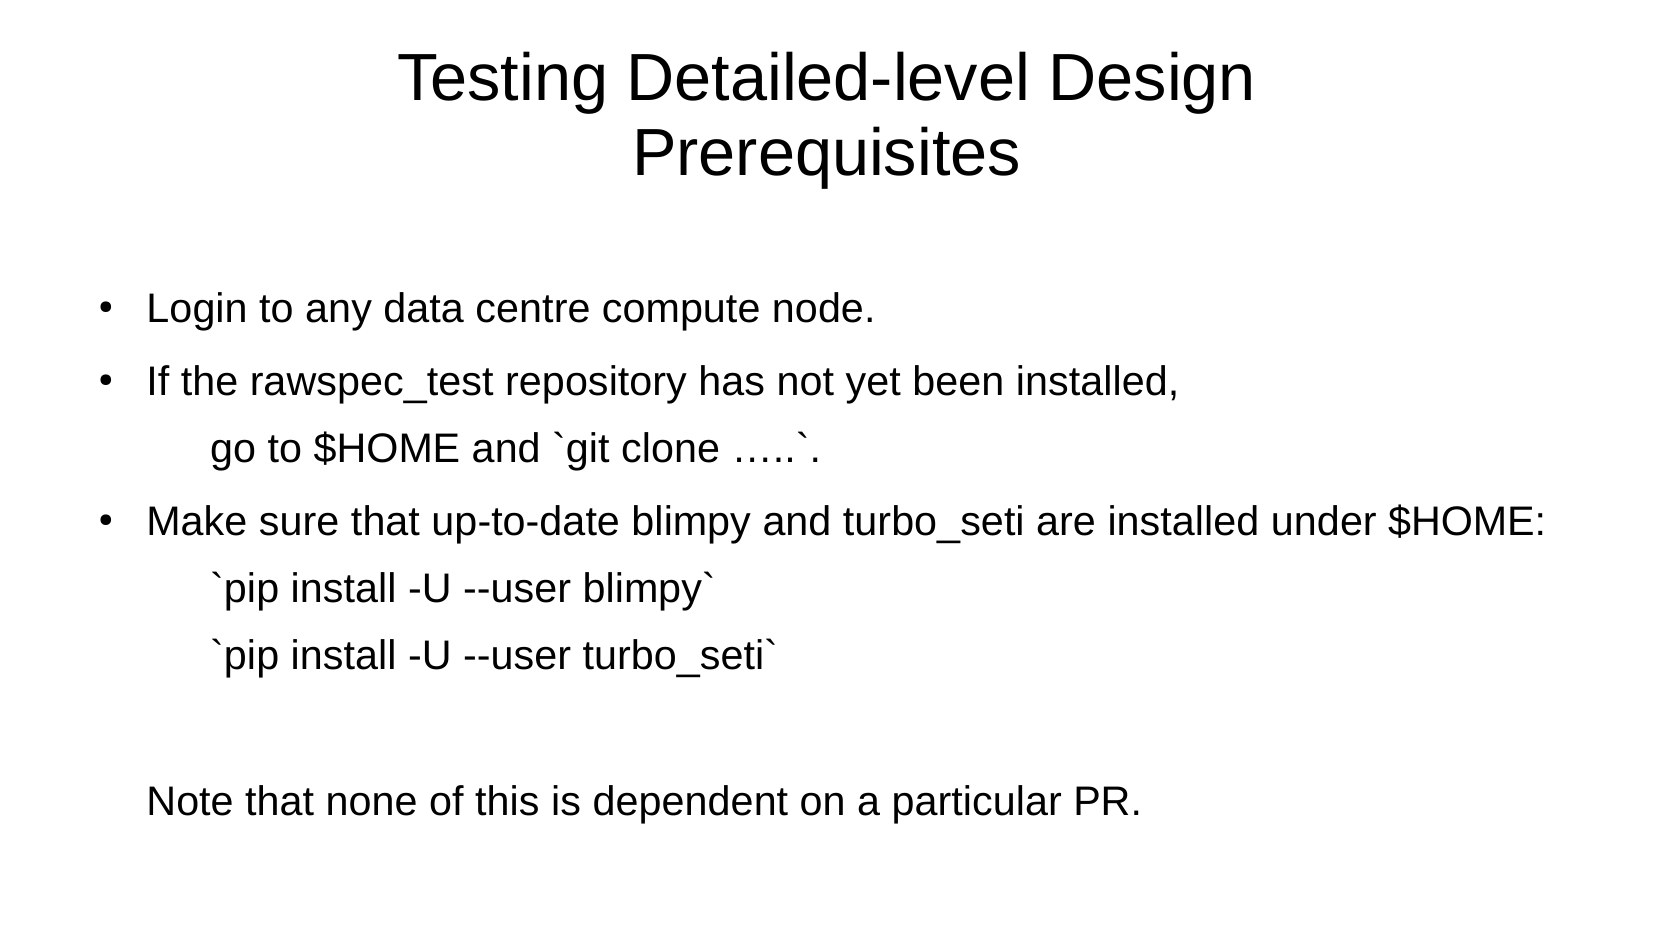

# Testing Detailed-level Design Prerequisites
Login to any data centre compute node.
If the rawspec_test repository has not yet been installed,
go to $HOME and `git clone …..`.
Make sure that up-to-date blimpy and turbo_seti are installed under $HOME:
`pip install -U --user blimpy`
`pip install -U --user turbo_seti`
Note that none of this is dependent on a particular PR.